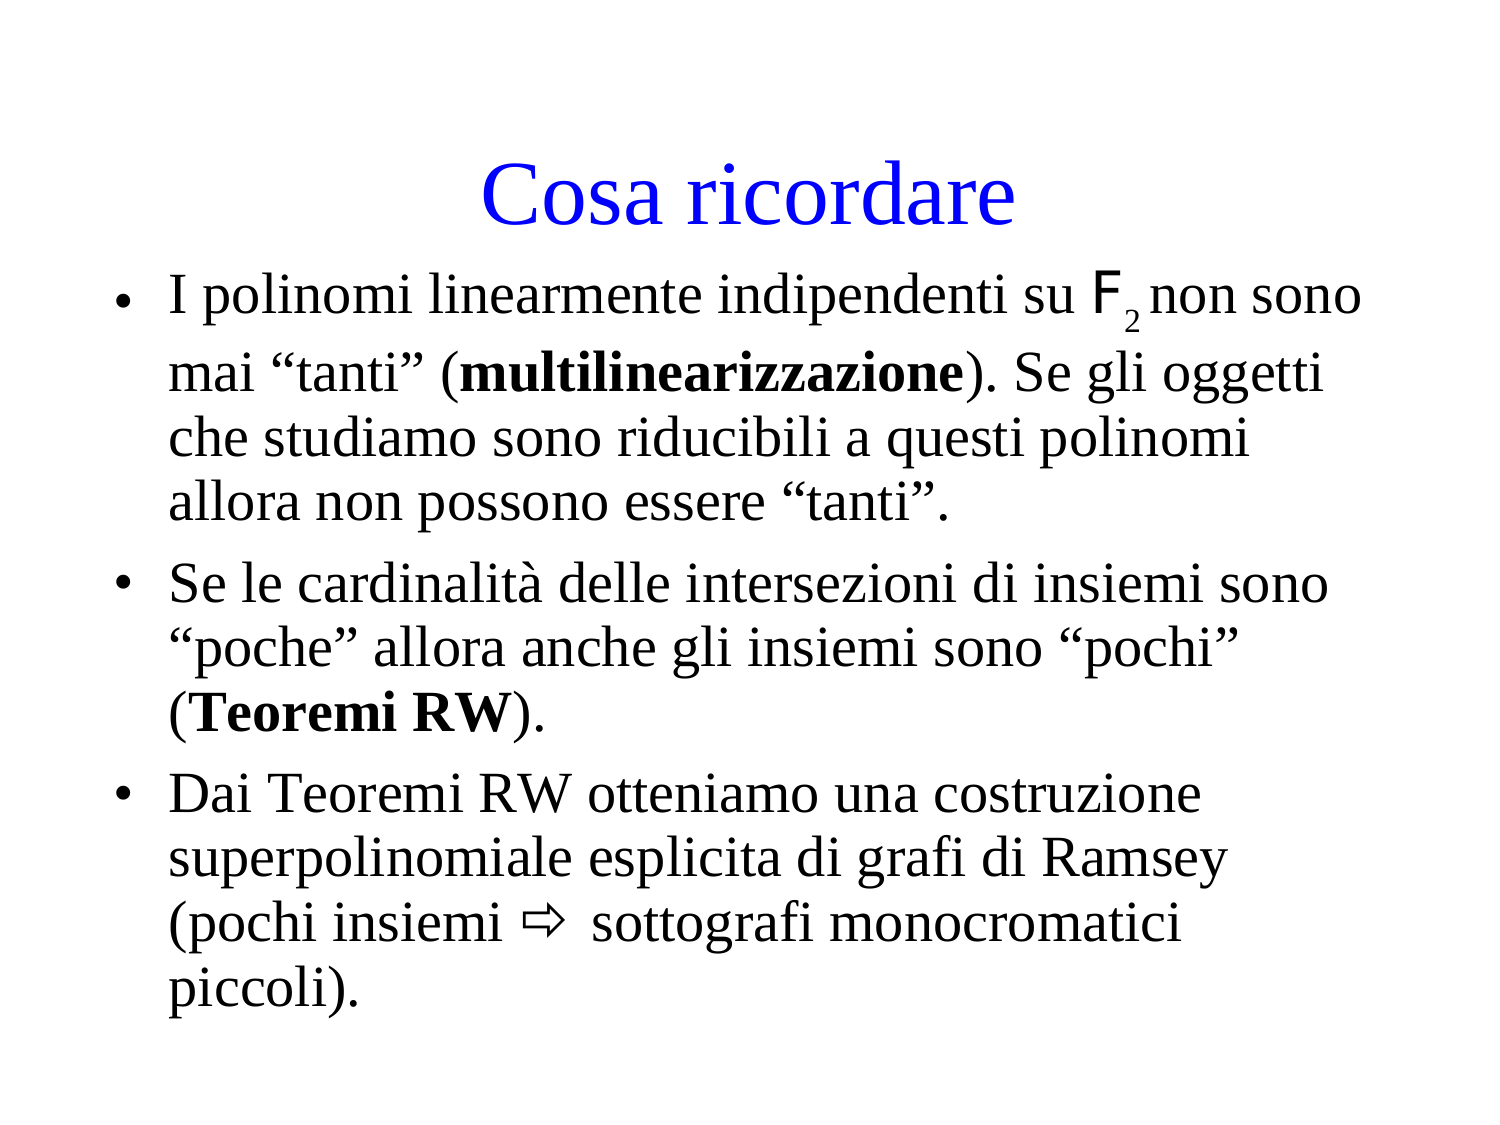

# Cosa ricordare
I polinomi linearmente indipendenti su F2 non sono mai “tanti” (multilinearizzazione). Se gli oggetti che studiamo sono riducibili a questi polinomi allora non possono essere “tanti”.
Se le cardinalità delle intersezioni di insiemi sono “poche” allora anche gli insiemi sono “pochi” (Teoremi RW).
Dai Teoremi RW otteniamo una costruzione superpolinomiale esplicita di grafi di Ramsey (pochi insiemi  sottografi monocromatici piccoli).